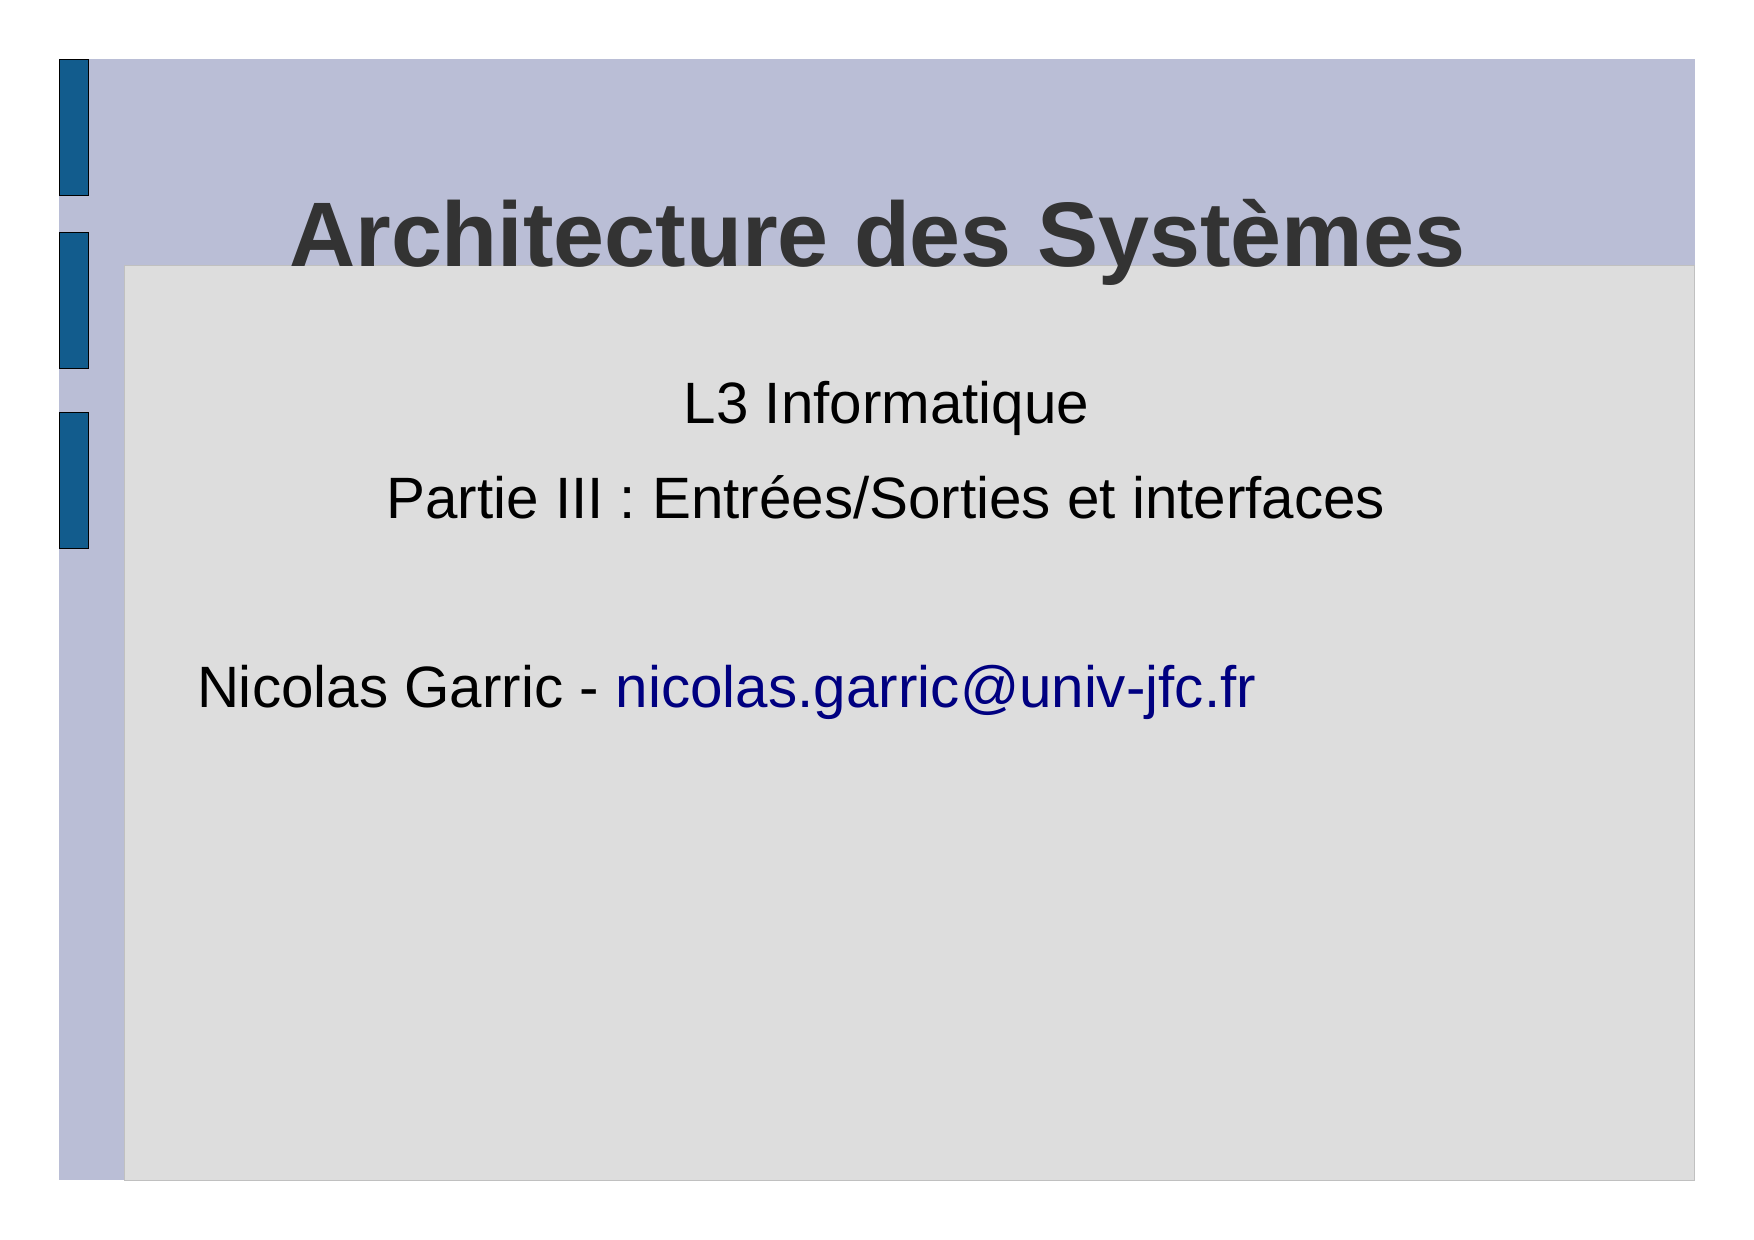

# Architecture des Systèmes
L3 Informatique
Partie III : Entrées/Sorties et interfaces
Nicolas Garric - nicolas.garric@univ-jfc.fr